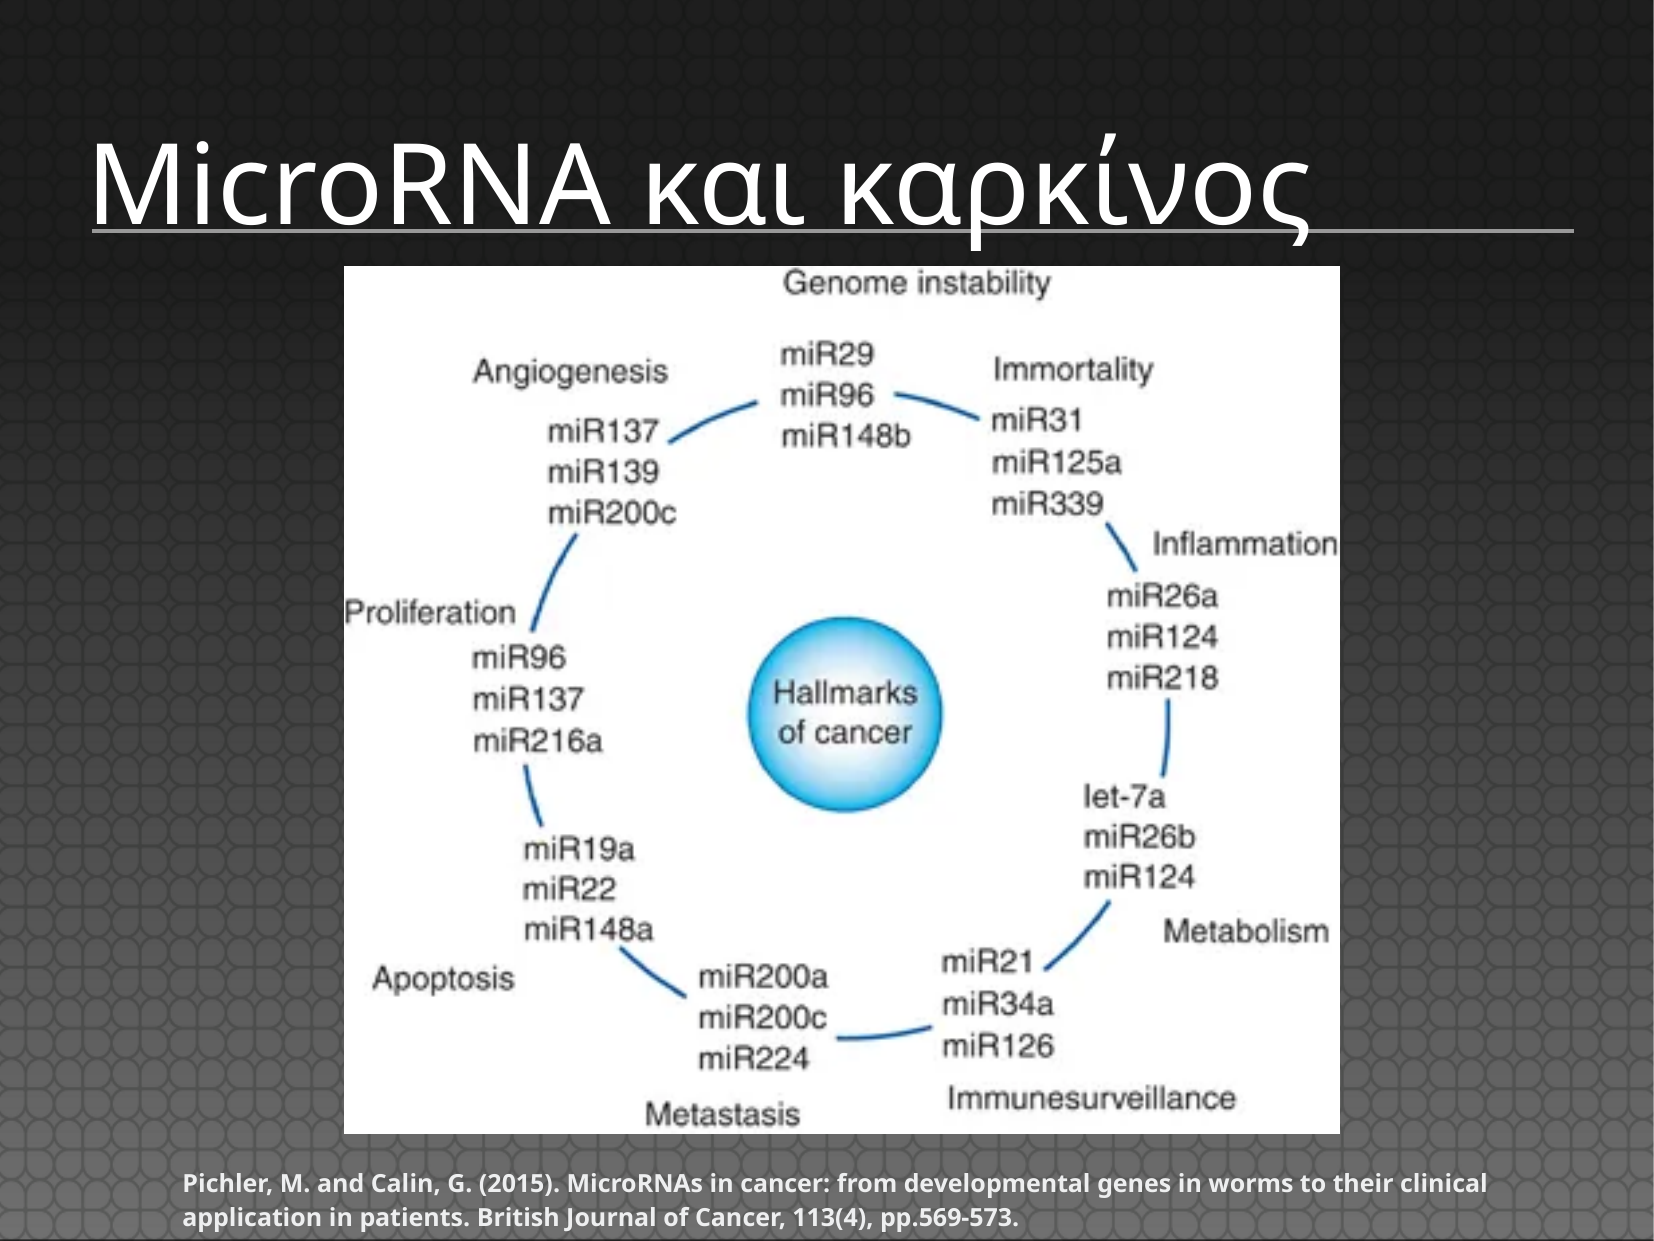

# MicroRNA και καρκίνος
Pichler, M. and Calin, G. (2015). MicroRNAs in cancer: from developmental genes in worms to their clinical application in patients. British Journal of Cancer, 113(4), pp.569-573.